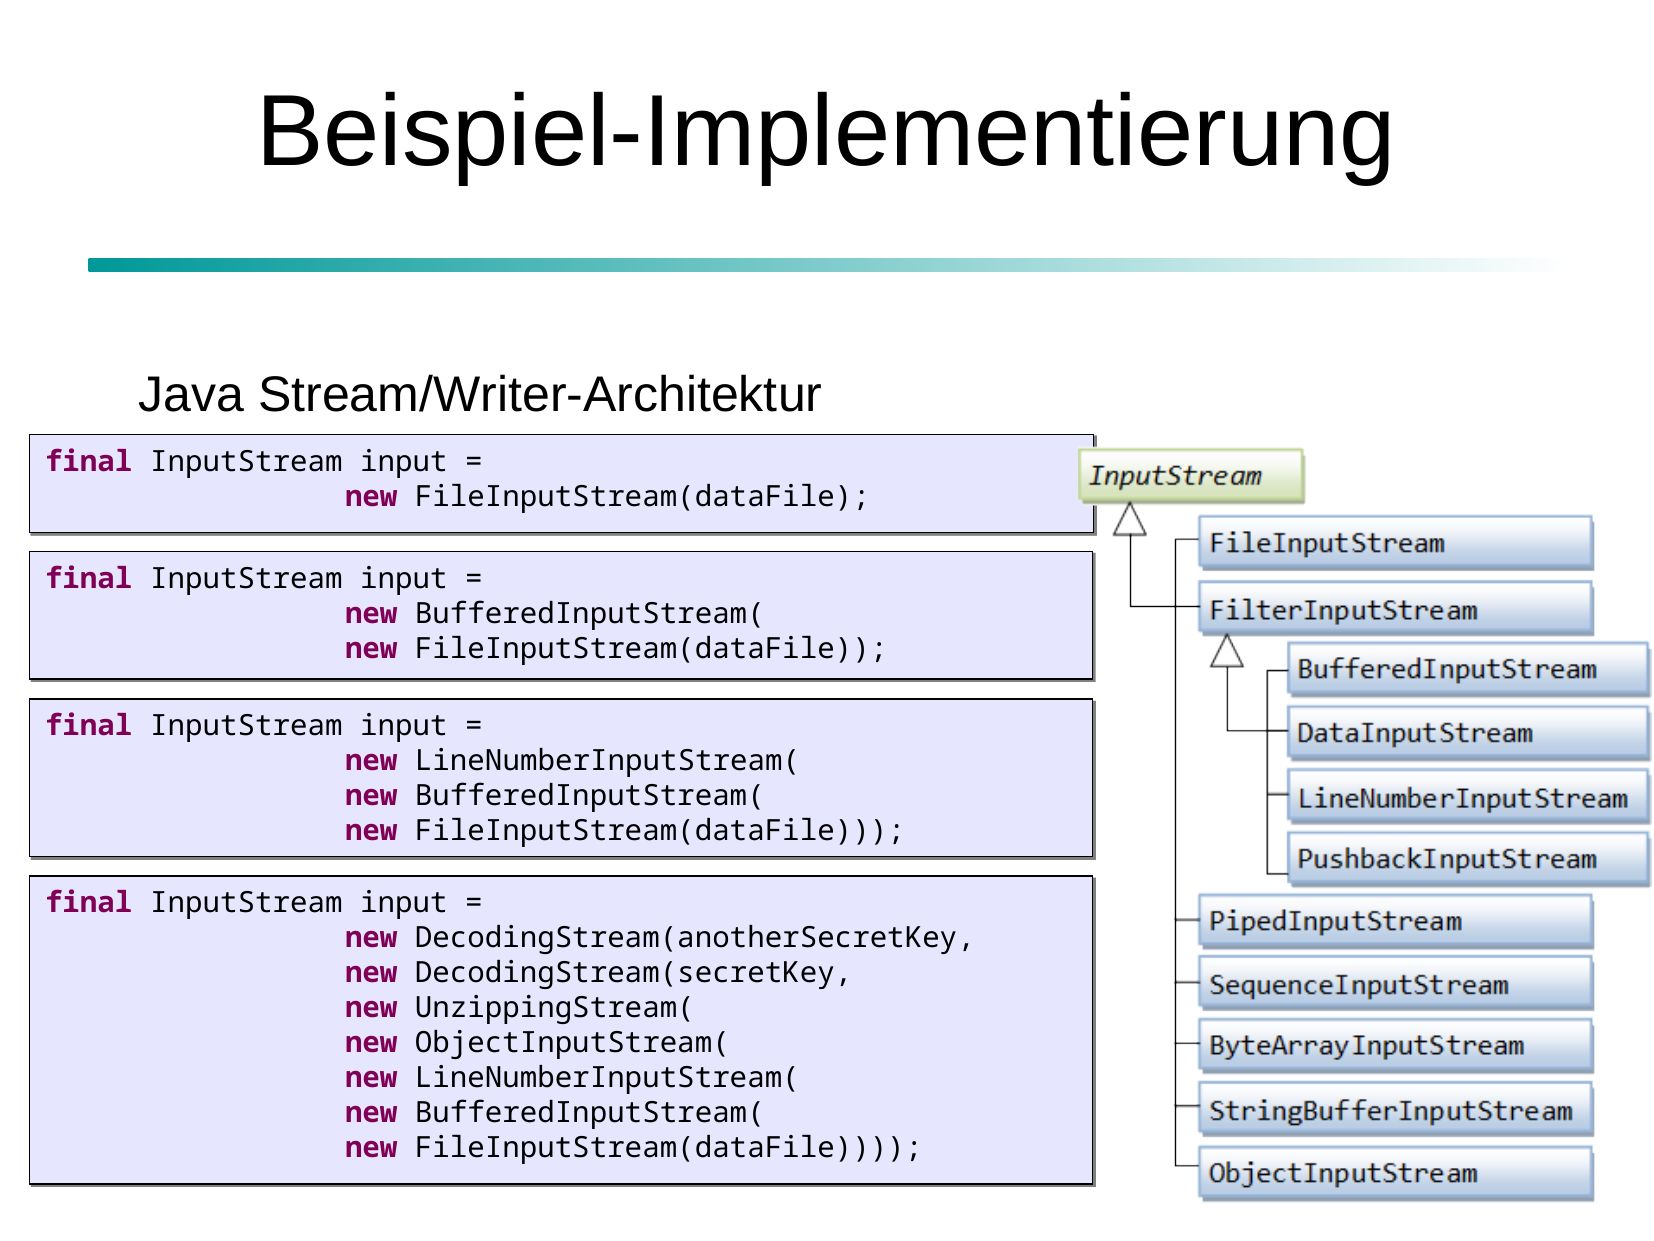

# Beispiel-Implementierung
Java Stream/Writer-Architektur
final InputStream input =
		new FileInputStream(dataFile);
final InputStream input =
		new BufferedInputStream(
		new FileInputStream(dataFile));
final InputStream input =
		new LineNumberInputStream(
		new BufferedInputStream(
		new FileInputStream(dataFile)));
final InputStream input =
		new ObjectInputStream(
		new LineNumberInputStream(
		new BufferedInputStream(
		new FileInputStream(dataFile))));
final InputStream input =
		new UnzippingStream(
		new ObjectInputStream(
		new LineNumberInputStream(
		new BufferedInputStream(
		new FileInputStream(dataFile))));
final InputStream input =
		new DecodingStream(secretKey,
		new UnzippingStream(
		new ObjectInputStream(
		new LineNumberInputStream(
		new BufferedInputStream(
		new FileInputStream(dataFile))));
final InputStream input =
		new DecodingStream(anotherSecretKey,
		new DecodingStream(secretKey,
		new UnzippingStream(
		new ObjectInputStream(
		new LineNumberInputStream(
		new BufferedInputStream(
		new FileInputStream(dataFile))));